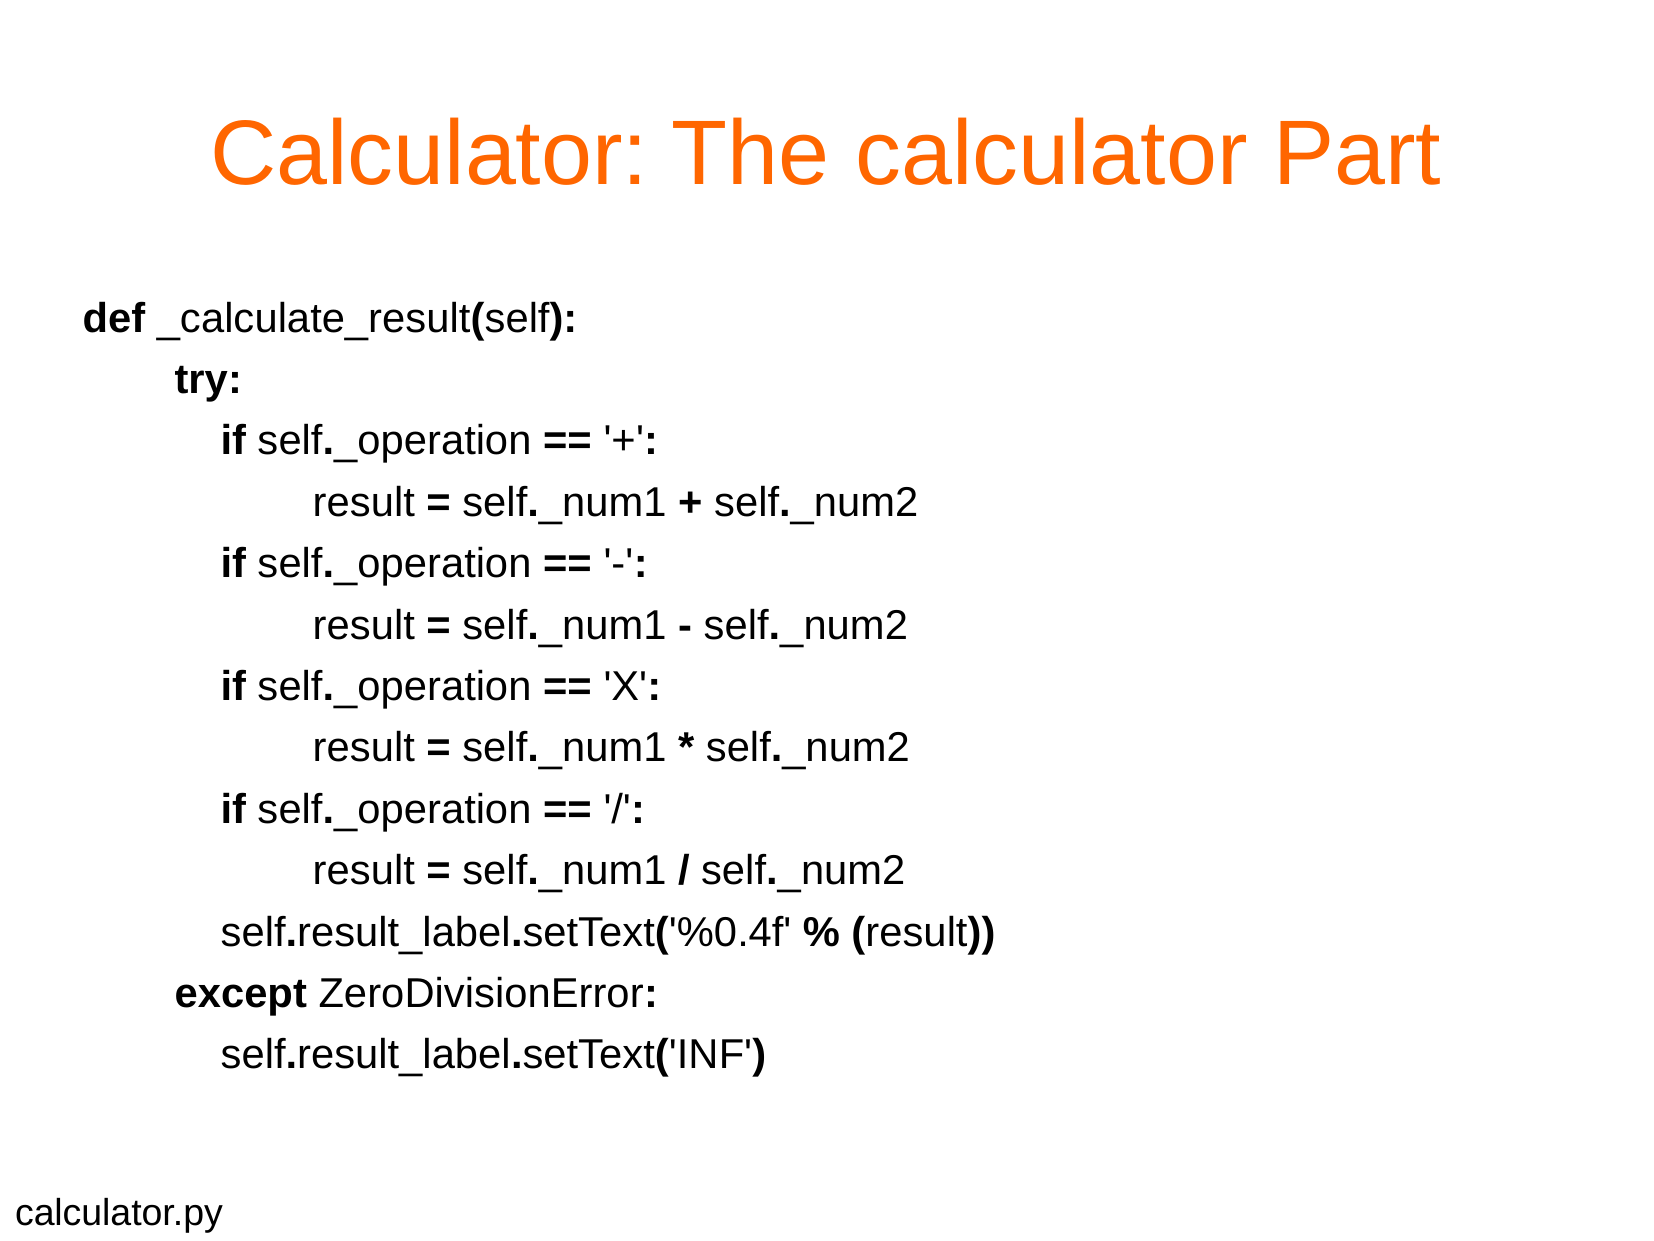

Calculator: The calculator Part
# def _calculate_result(self):
 try:
 if self._operation == '+':
 result = self._num1 + self._num2
 if self._operation == '-':
 result = self._num1 - self._num2
 if self._operation == 'X':
 result = self._num1 * self._num2
 if self._operation == '/':
 result = self._num1 / self._num2
 self.result_label.setText('%0.4f' % (result))
 except ZeroDivisionError:
 self.result_label.setText('INF')
calculator.py